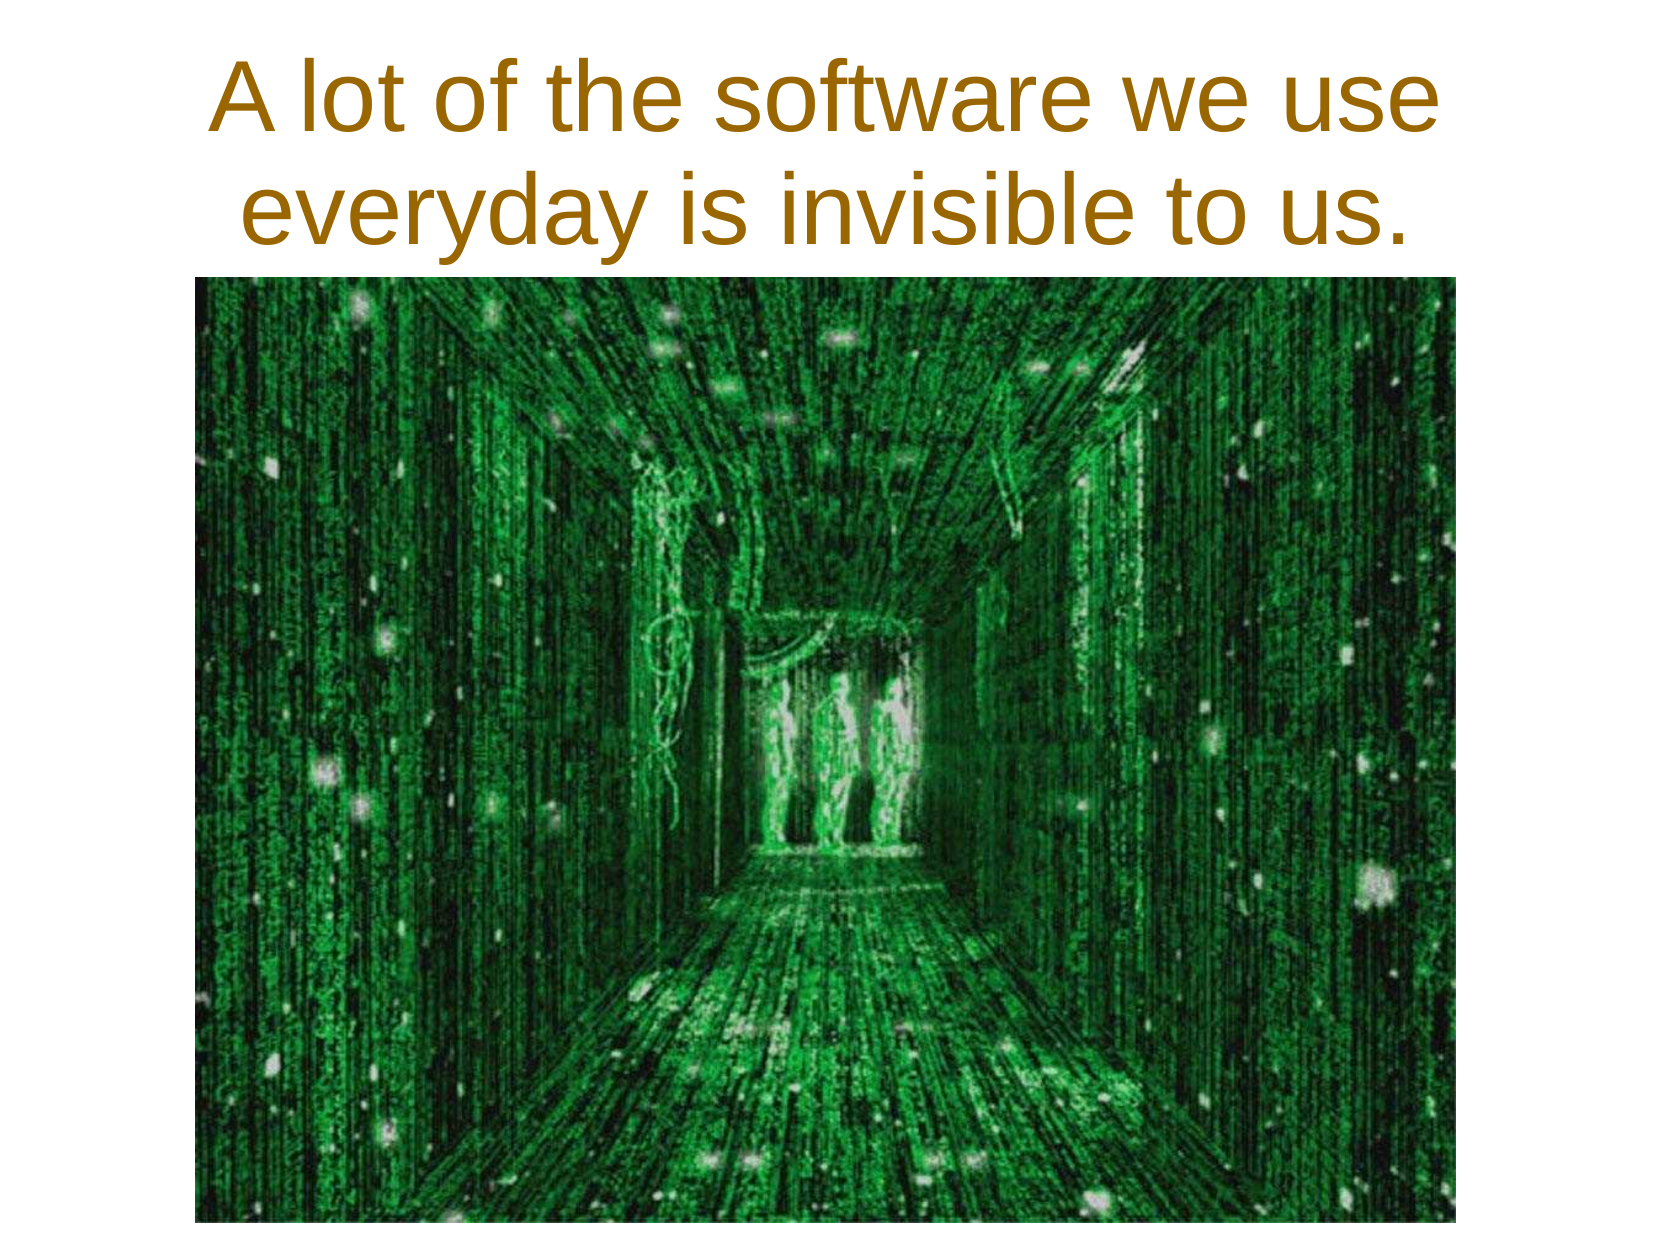

# A lot of the software we use everyday is invisible to us.